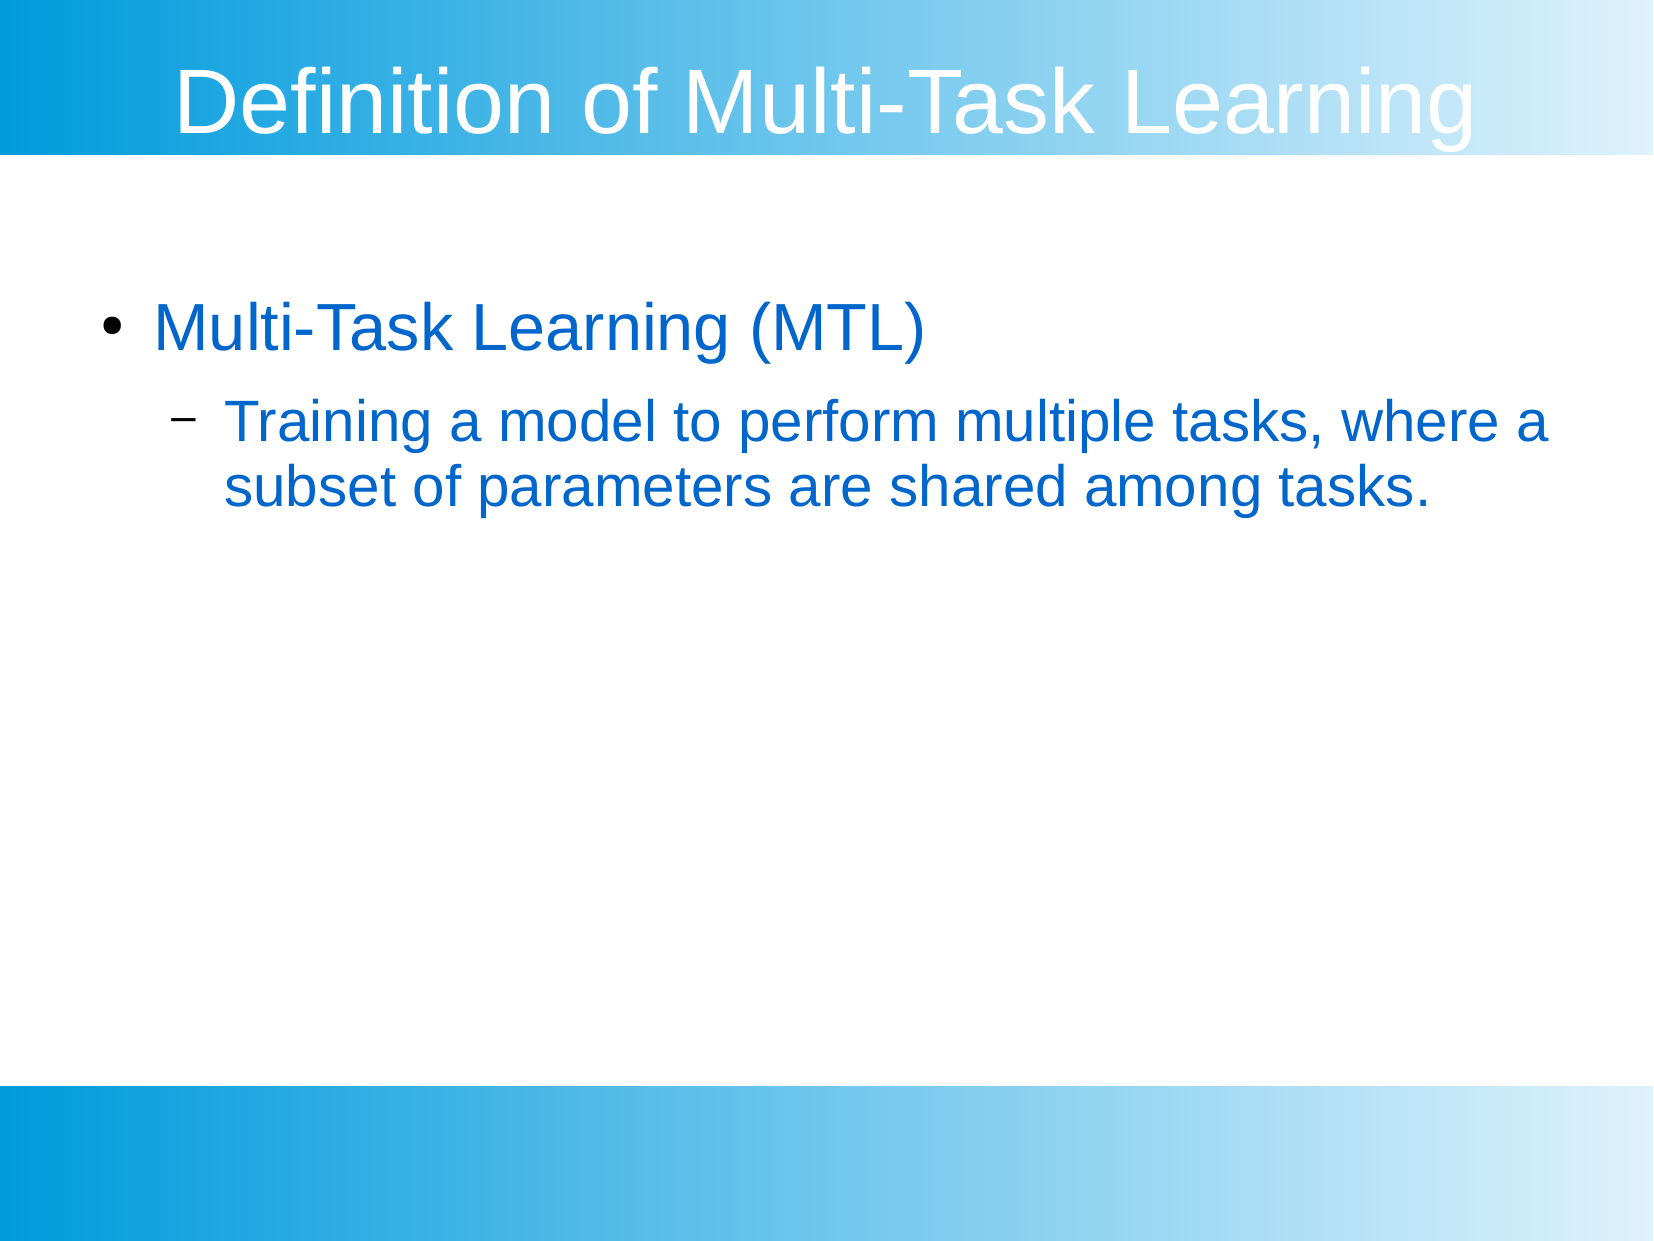

# Definition of Multi-Task Learning
Multi-Task Learning (MTL)
Training a model to perform multiple tasks, where a subset of parameters are shared among tasks.